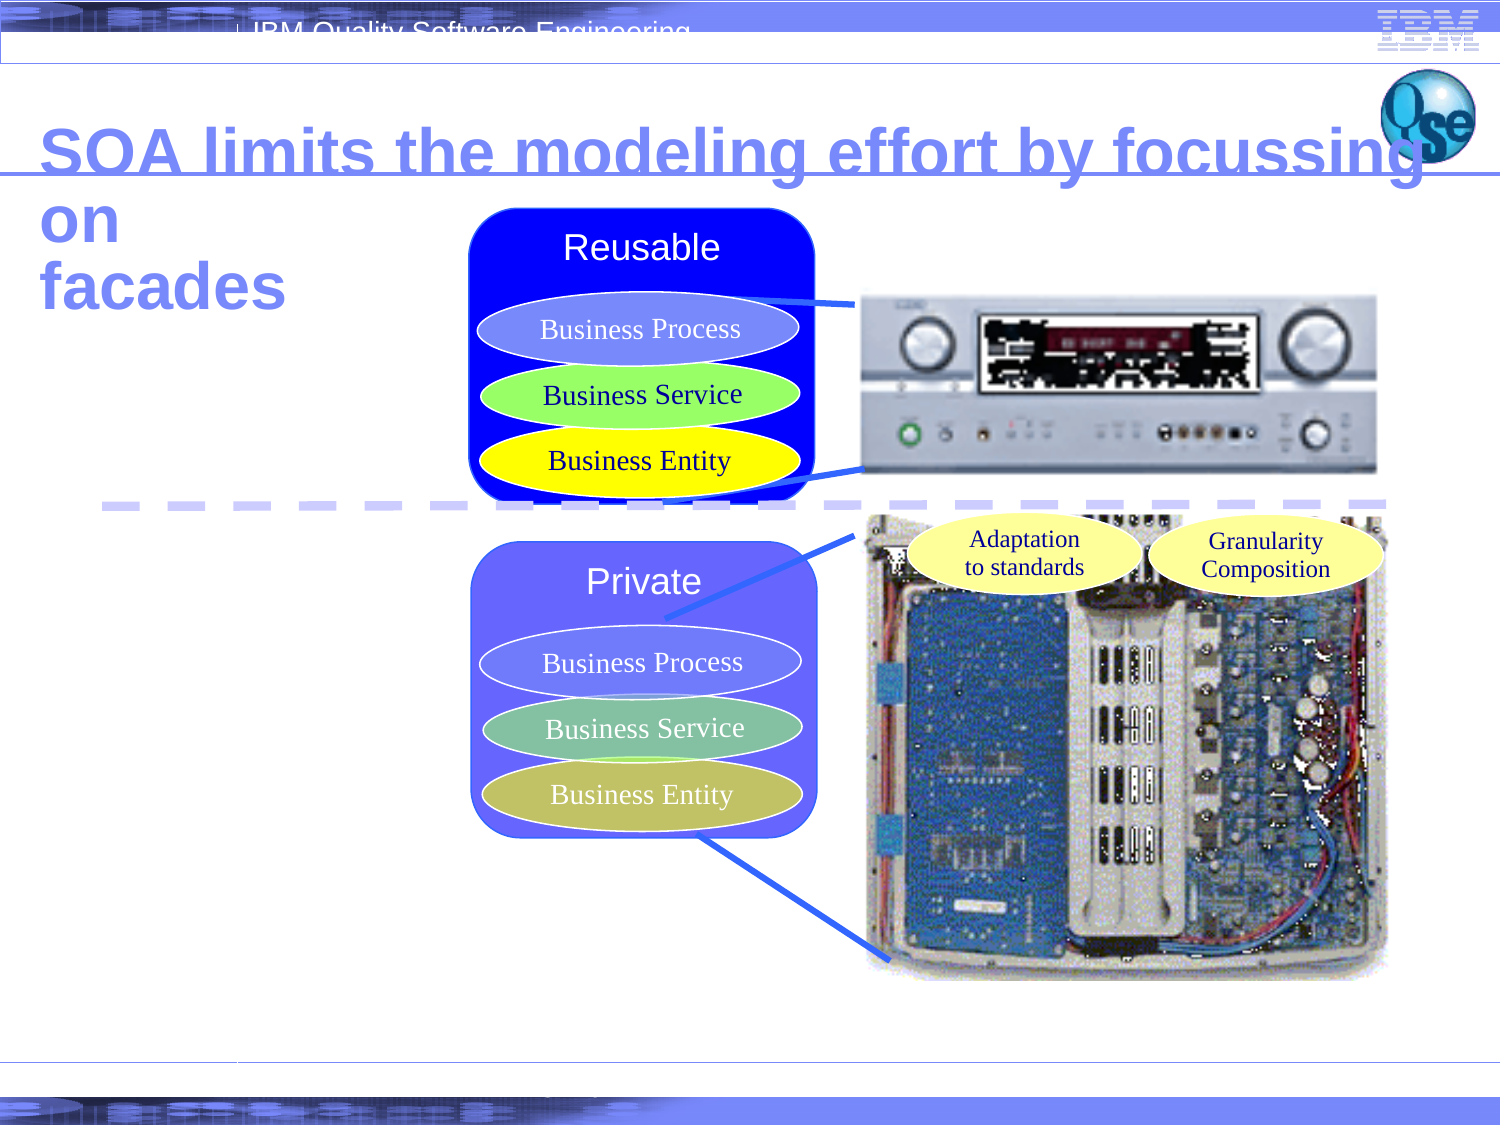

# SOA limits the modeling effort by focussing on facades
Reusable
Business Process
Business Service
Business Entity
Visible to SOA
Adaptation to standards
Granularity
Composition
Private
Invisible to SOA
Business Process
Business Service
Business Entity
SOA Modeling focusses on the visible part that all domains can see
Business Domain
Then what should I make visible ?
35